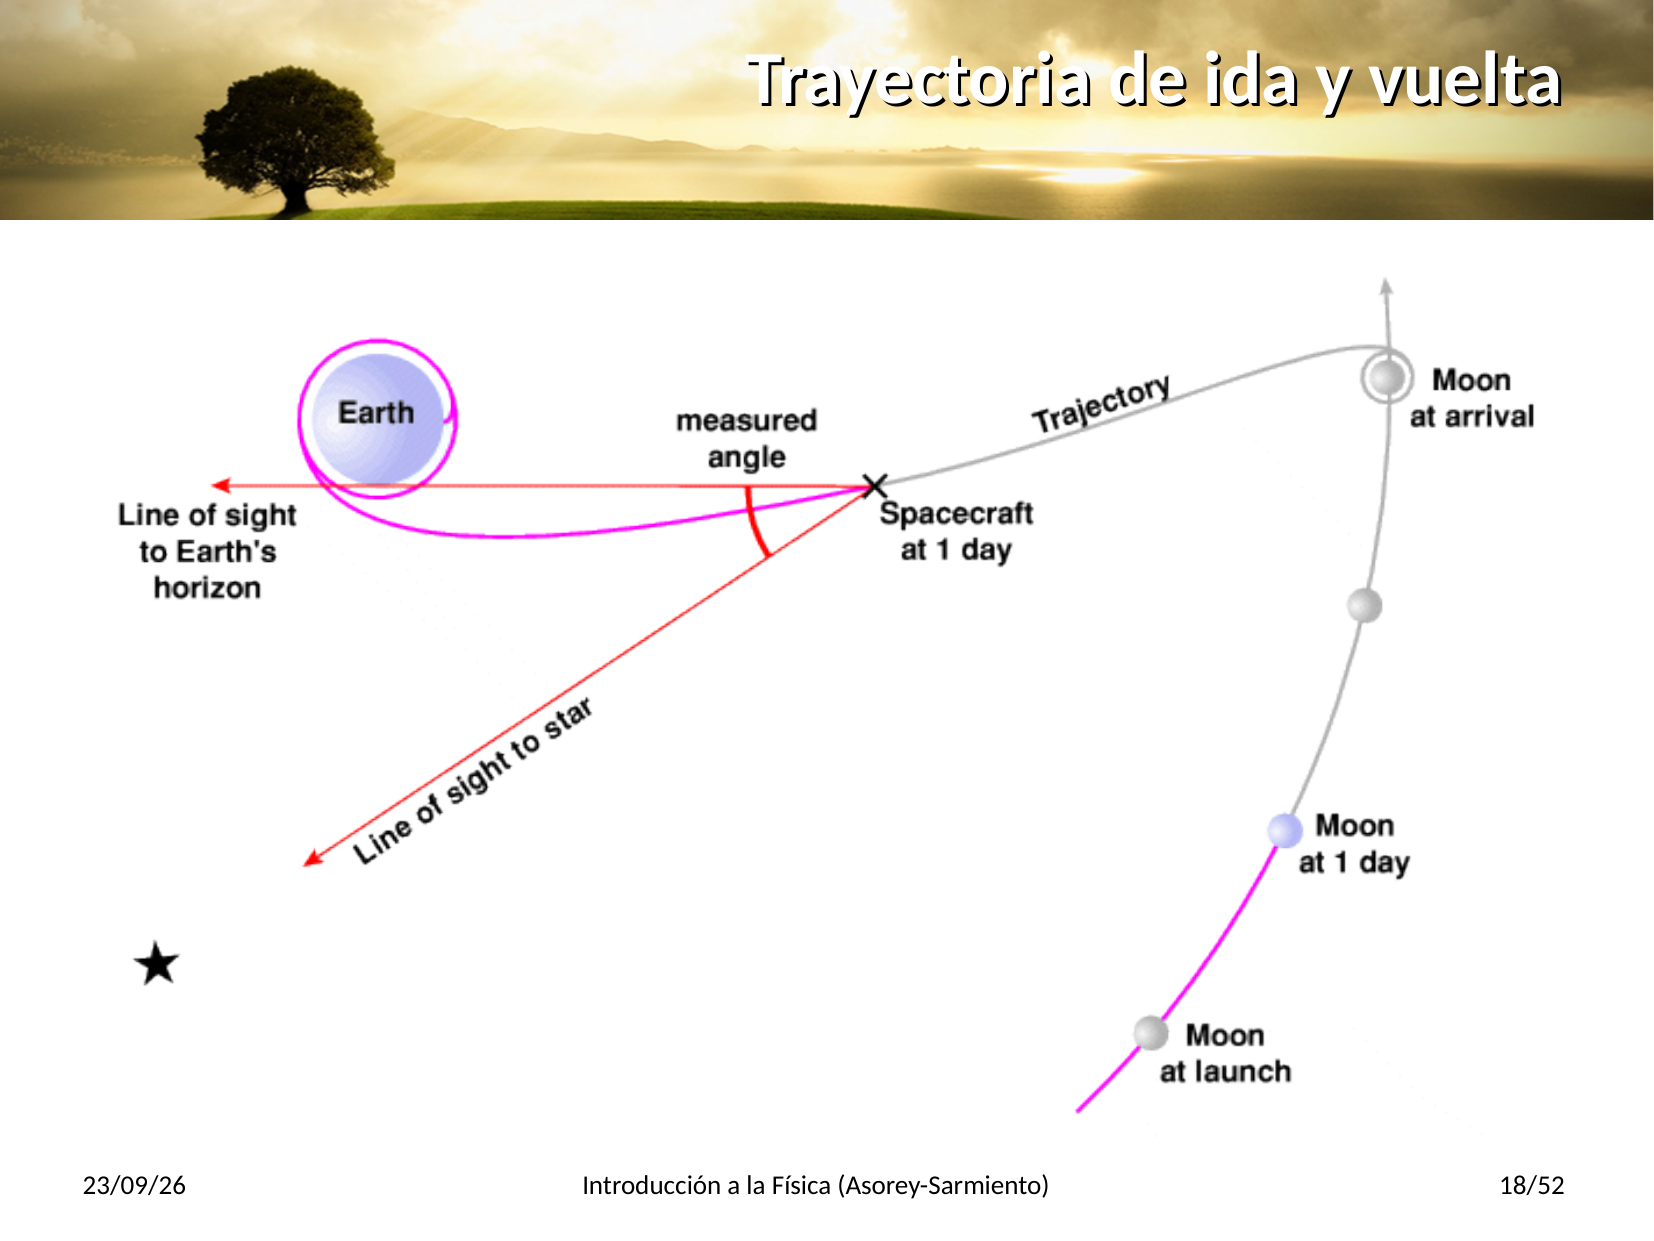

# Trayectoria de ida y vuelta
Introducción a la Física (Asorey-Sarmiento)
18